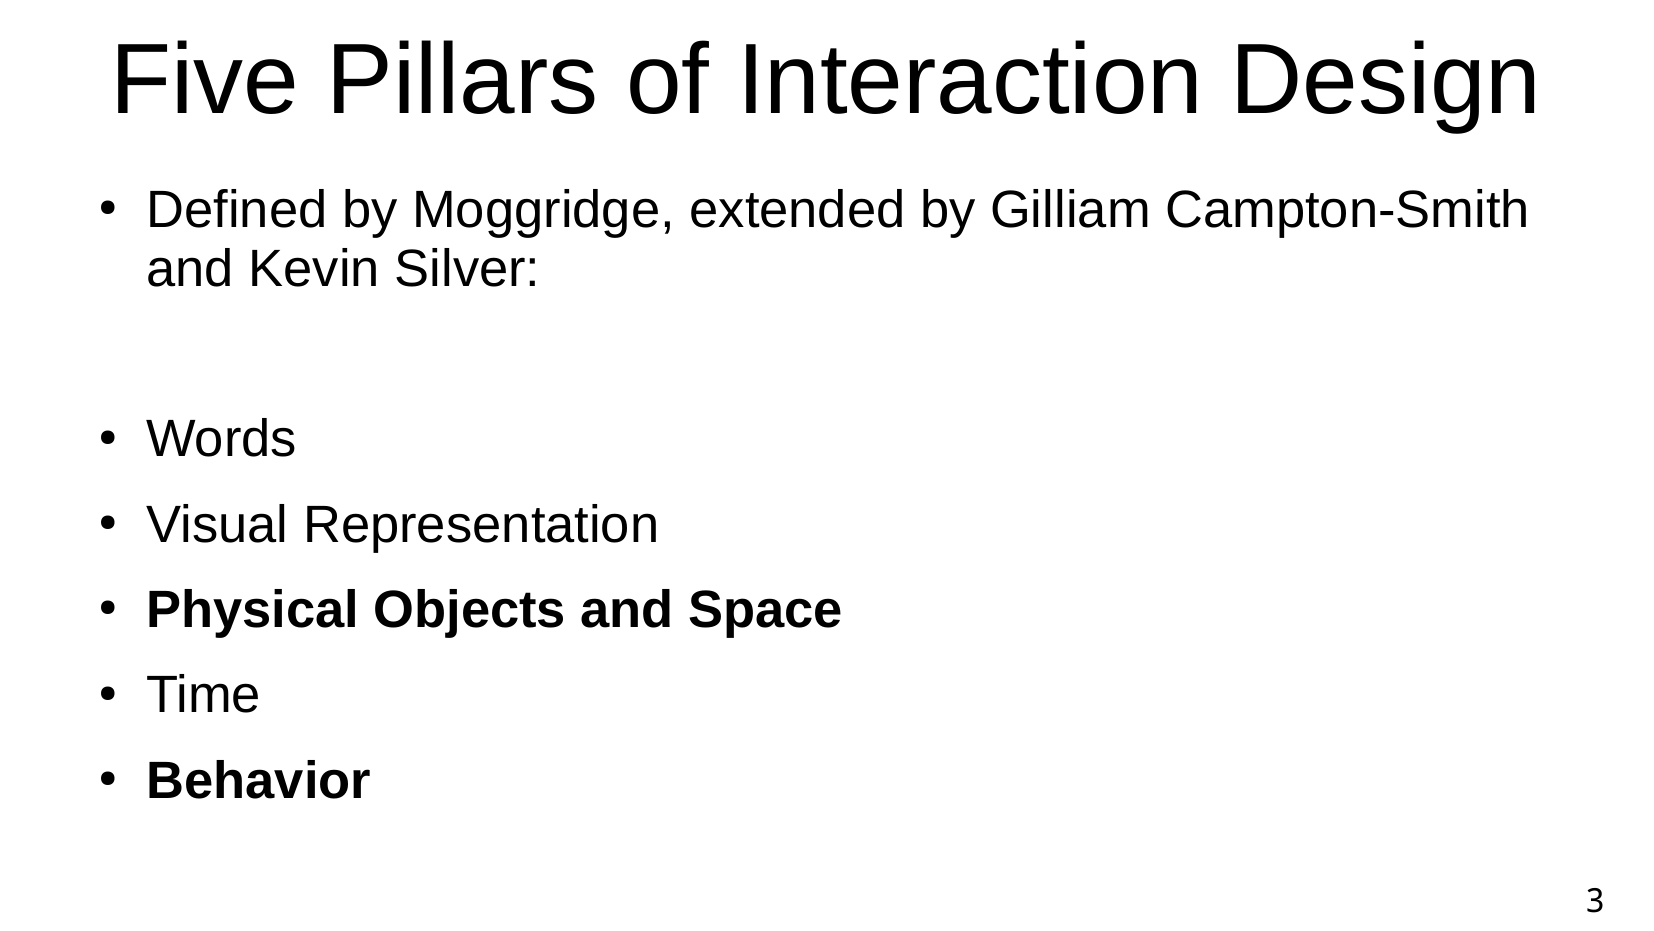

# Five Pillars of Interaction Design
Defined by Moggridge, extended by Gilliam Campton-Smith and Kevin Silver:
Words
Visual Representation
Physical Objects and Space
Time
Behavior